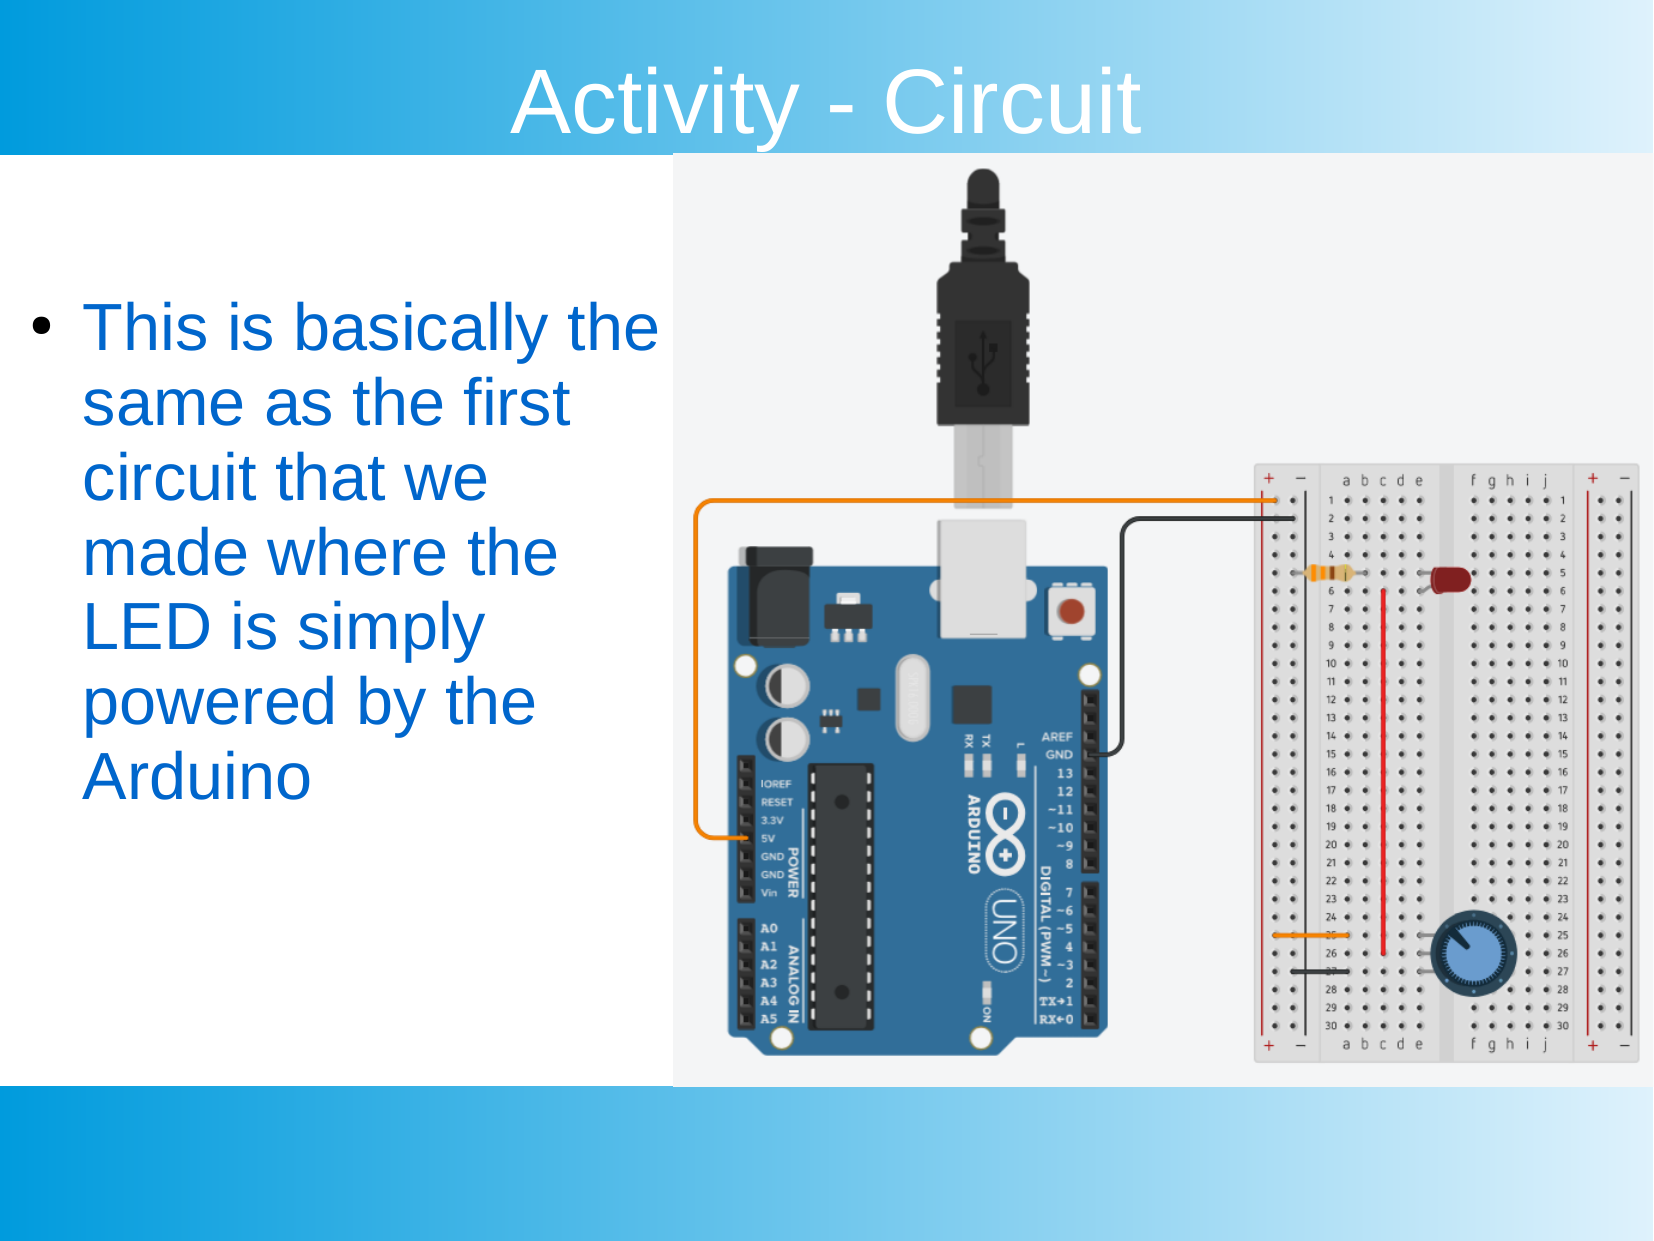

# Activity - Circuit
This is basically the same as the first circuit that we made where the LED is simply powered by the Arduino